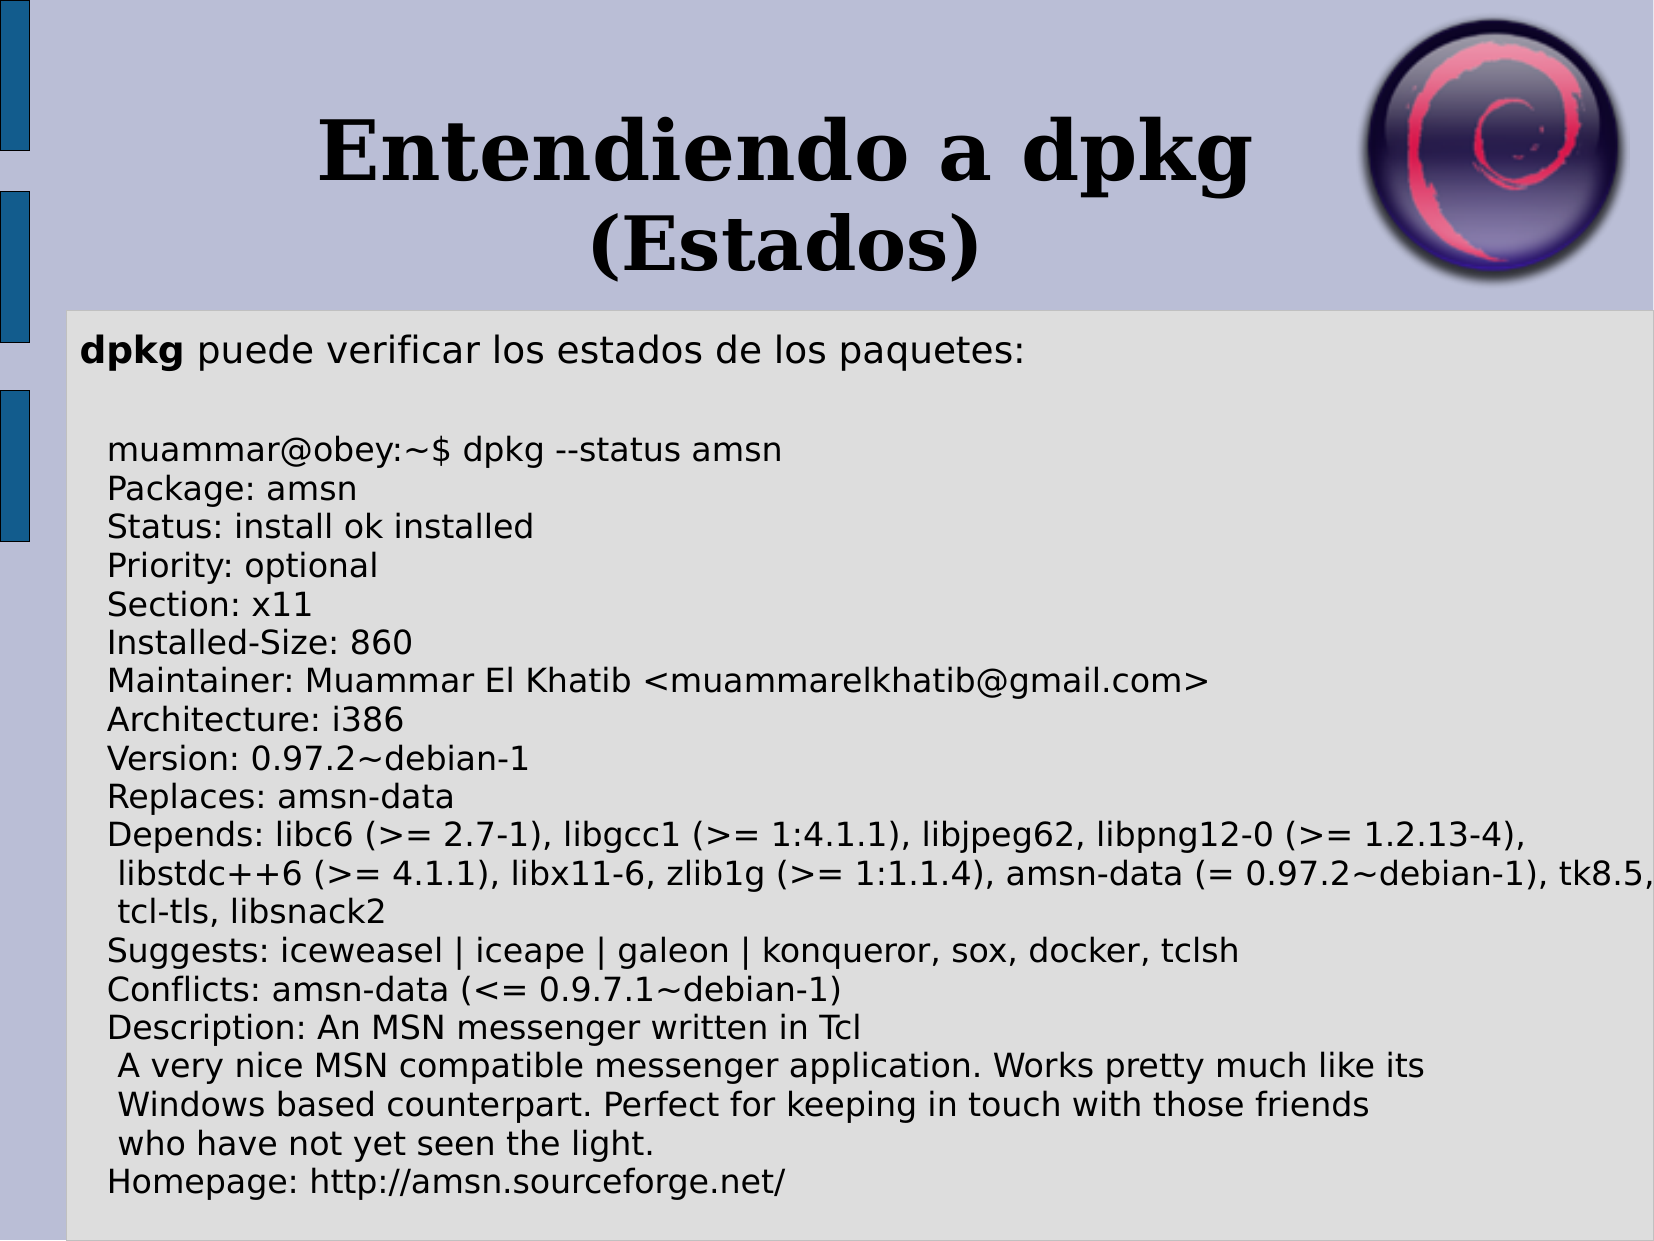

Entendiendo a dpkg
(Estados)
dpkg puede verificar los estados de los paquetes:
muammar@obey:~$ dpkg --status amsn
Package: amsn
Status: install ok installed
Priority: optional
Section: x11
Installed-Size: 860
Maintainer: Muammar El Khatib <muammarelkhatib@gmail.com>
Architecture: i386
Version: 0.97.2~debian-1
Replaces: amsn-data
Depends: libc6 (>= 2.7-1), libgcc1 (>= 1:4.1.1), libjpeg62, libpng12-0 (>= 1.2.13-4),
 libstdc++6 (>= 4.1.1), libx11-6, zlib1g (>= 1:1.1.4), amsn-data (= 0.97.2~debian-1), tk8.5,
 tcl-tls, libsnack2
Suggests: iceweasel | iceape | galeon | konqueror, sox, docker, tclsh
Conflicts: amsn-data (<= 0.9.7.1~debian-1)
Description: An MSN messenger written in Tcl
 A very nice MSN compatible messenger application. Works pretty much like its
 Windows based counterpart. Perfect for keeping in touch with those friends
 who have not yet seen the light.
Homepage: http://amsn.sourceforge.net/